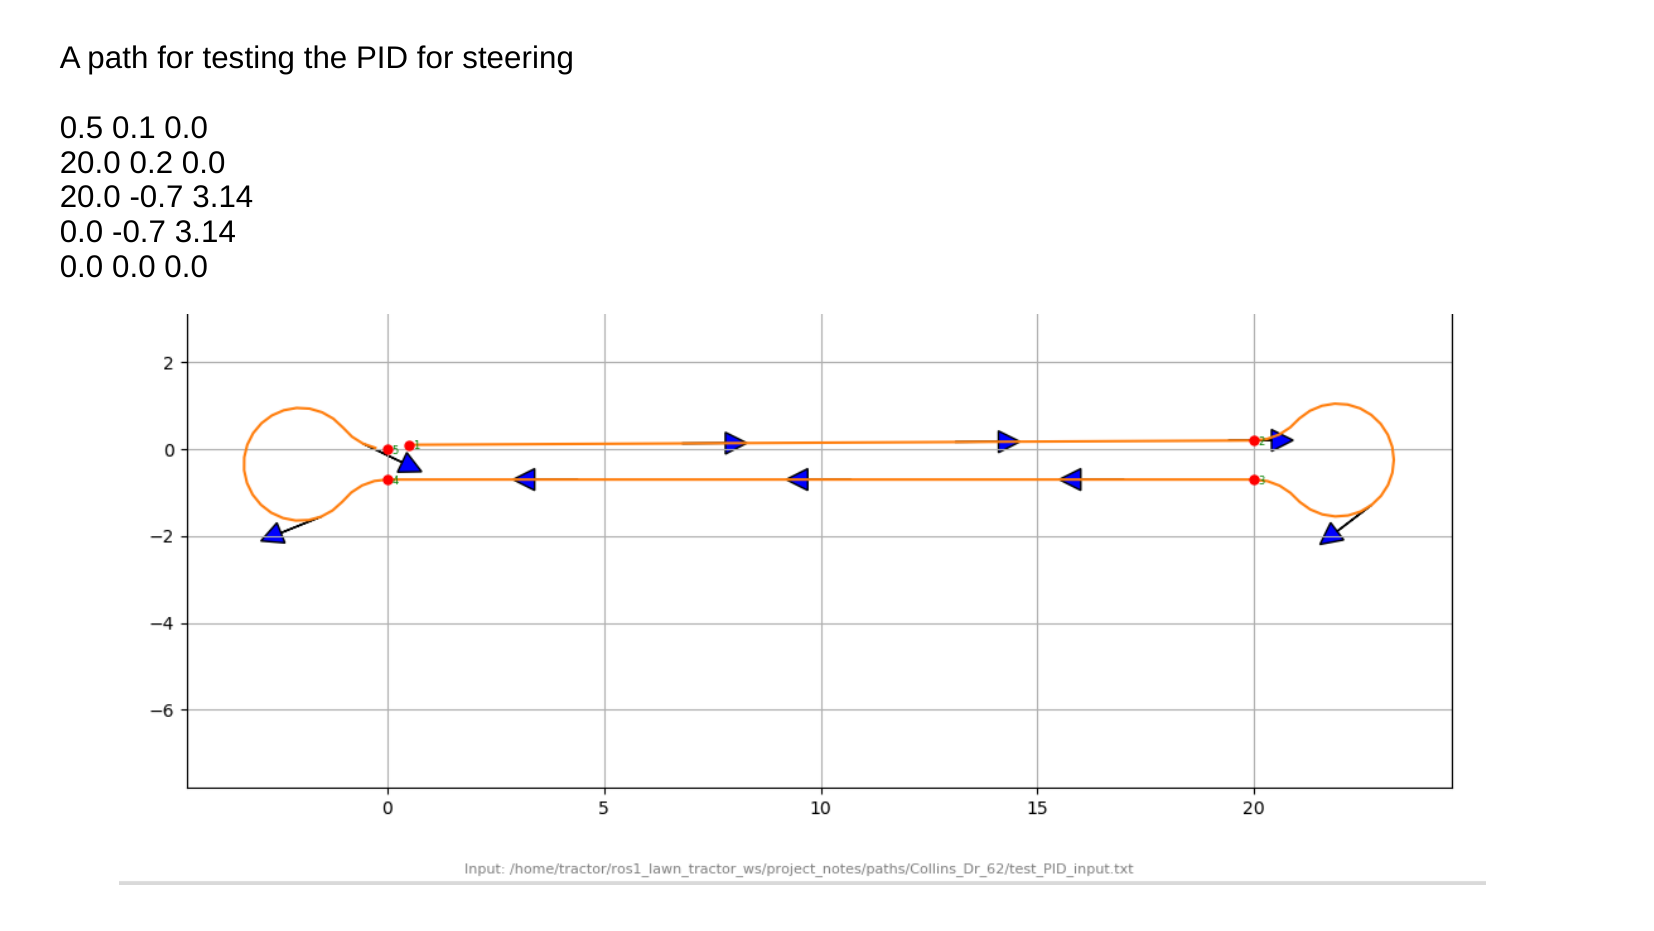

A path for testing the PID for steering
0.5 0.1 0.0
20.0 0.2 0.0
20.0 -0.7 3.14
0.0 -0.7 3.14
0.0 0.0 0.0